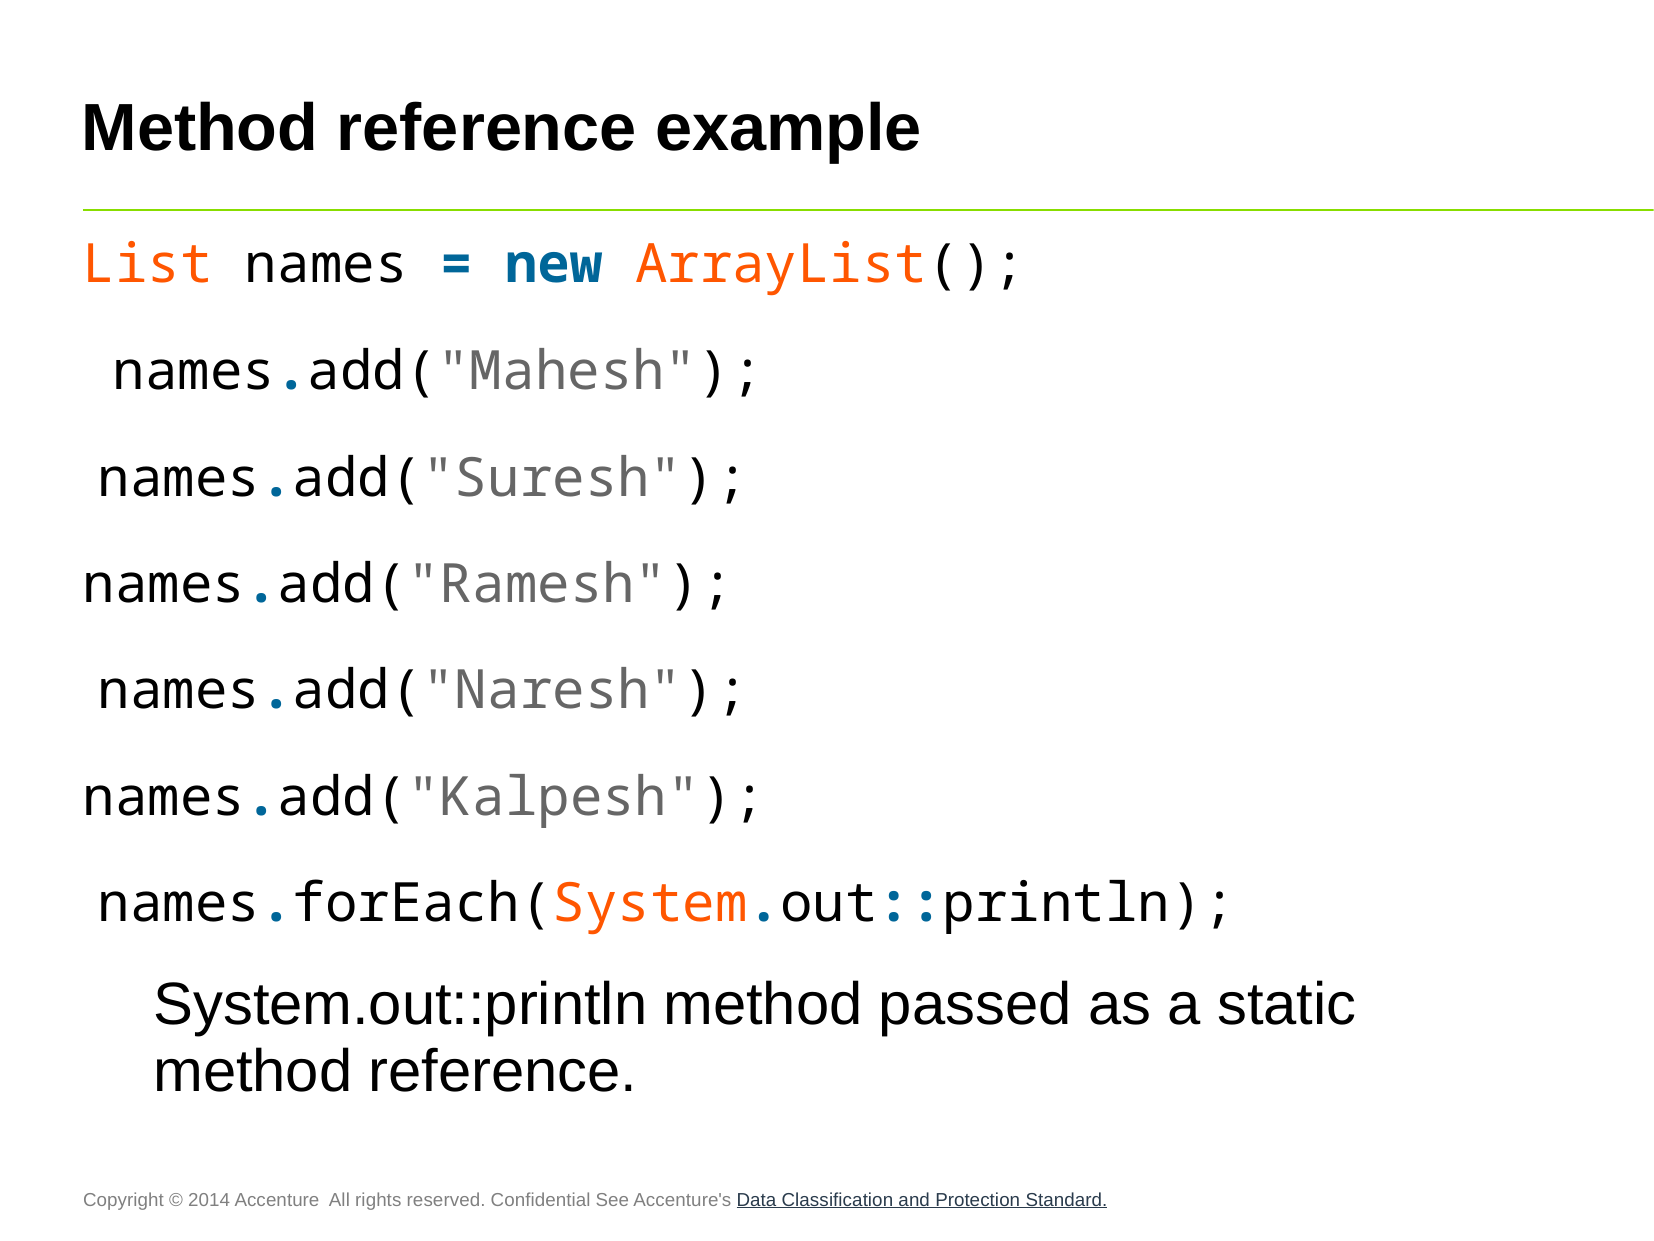

# Method reference example
List names = new ArrayList();
 names.add("Mahesh");
 names.add("Suresh");
names.add("Ramesh");
 names.add("Naresh");
names.add("Kalpesh");
 names.forEach(System.out::println);
System.out::println method passed as a static method reference.